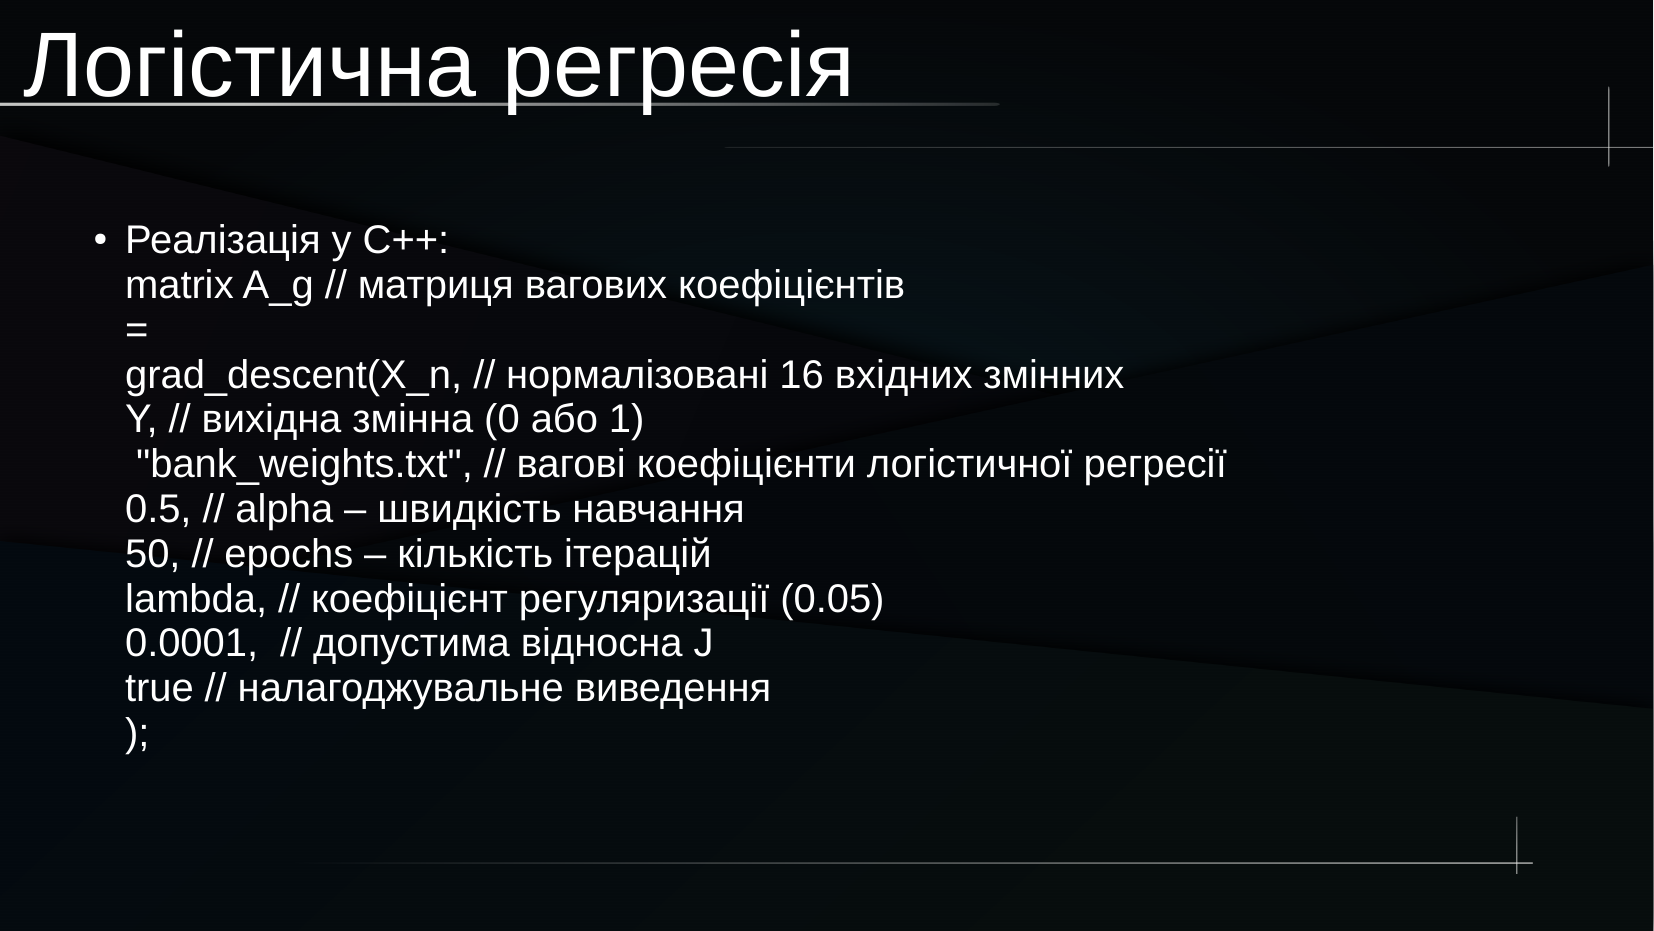

# Логістична регресія
Реалізація у C++:
matrix A_g // матриця вагових коефіцієнтів
=
grad_descent(X_n, // нормалізовані 16 вхідних змінних
Y, // вихідна змінна (0 або 1)
 "bank_weights.txt", // вагові коефіцієнти логістичної регресії
0.5, // alpha – швидкість навчання
50, // epochs – кількість ітерацій
lambda, // коефіцієнт регуляризації (0.05)
0.0001, // допустима відносна J
true // налагоджувальне виведення
);